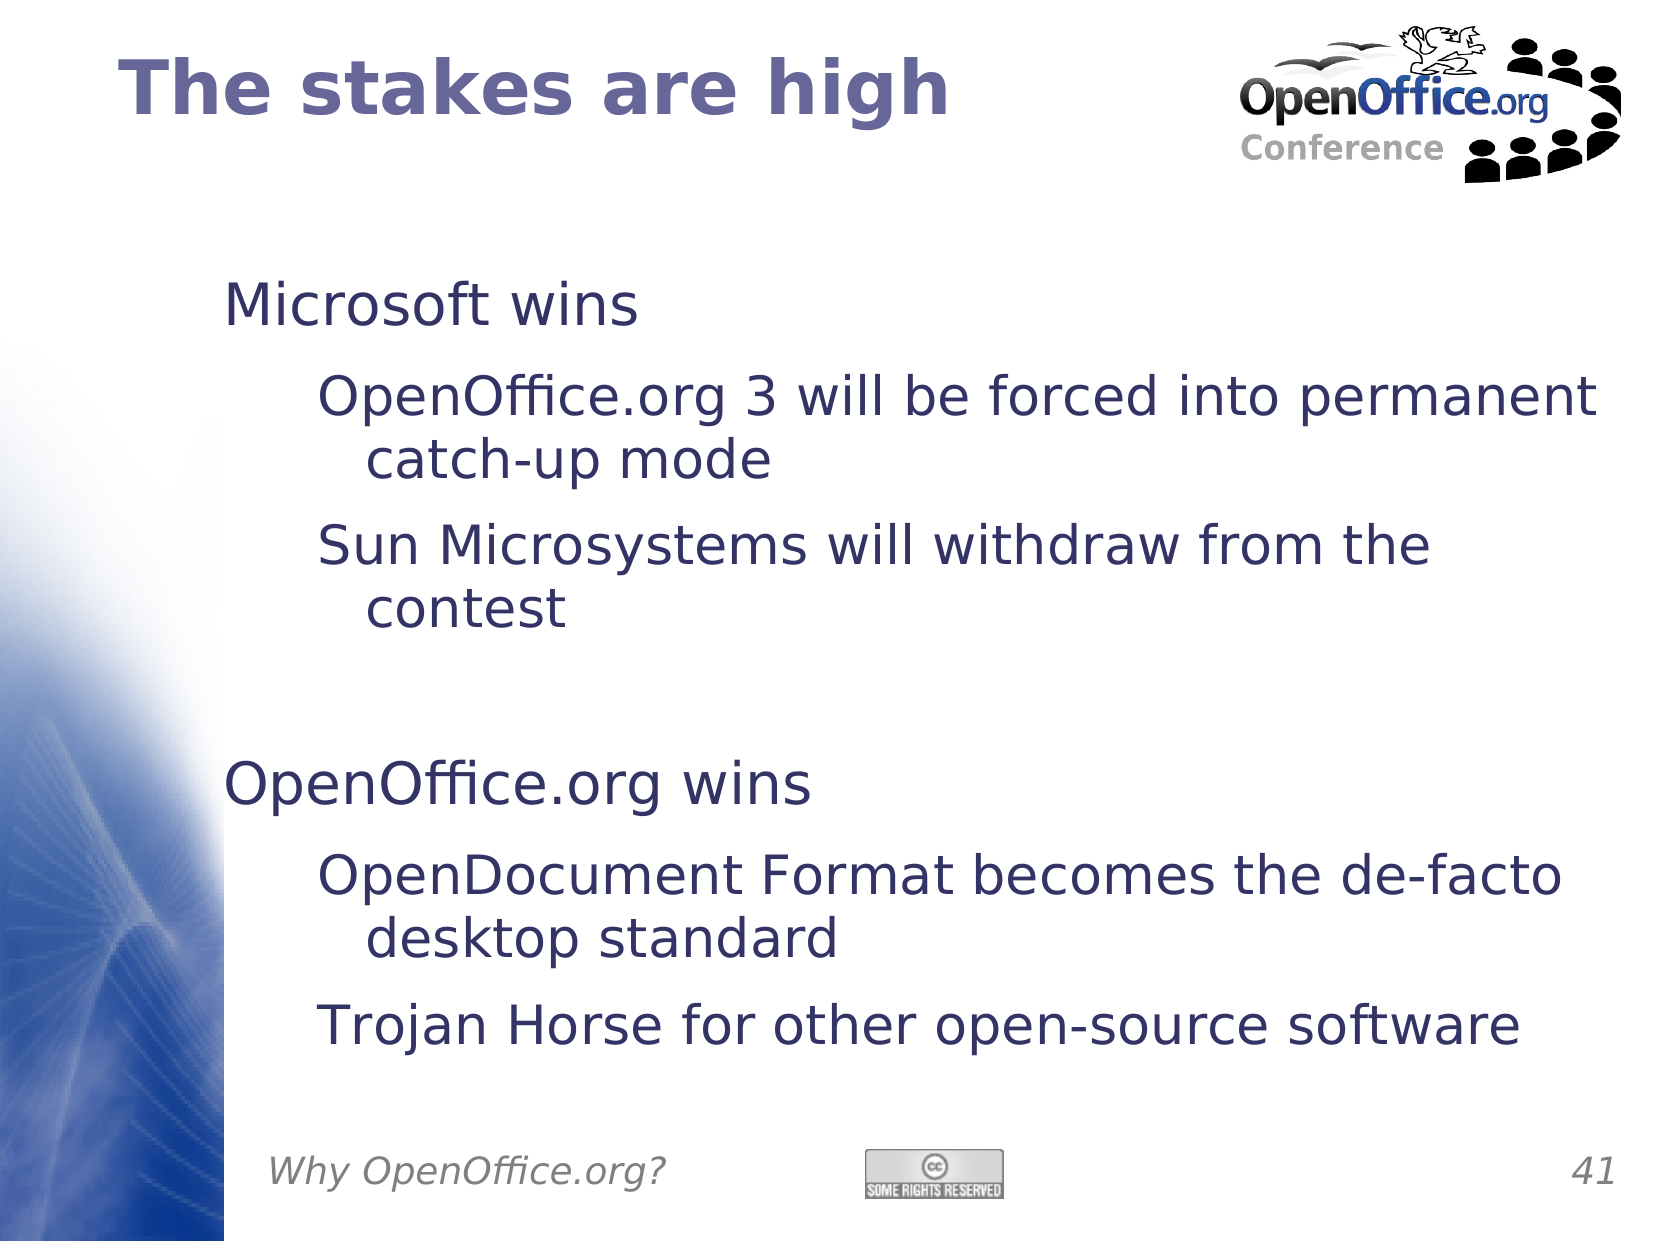

# The stakes are high
Microsoft wins
OpenOffice.org 3 will be forced into permanent catch-up mode
Sun Microsystems will withdraw from the contest
OpenOffice.org wins
OpenDocument Format becomes the de-facto desktop standard
Trojan Horse for other open-source software